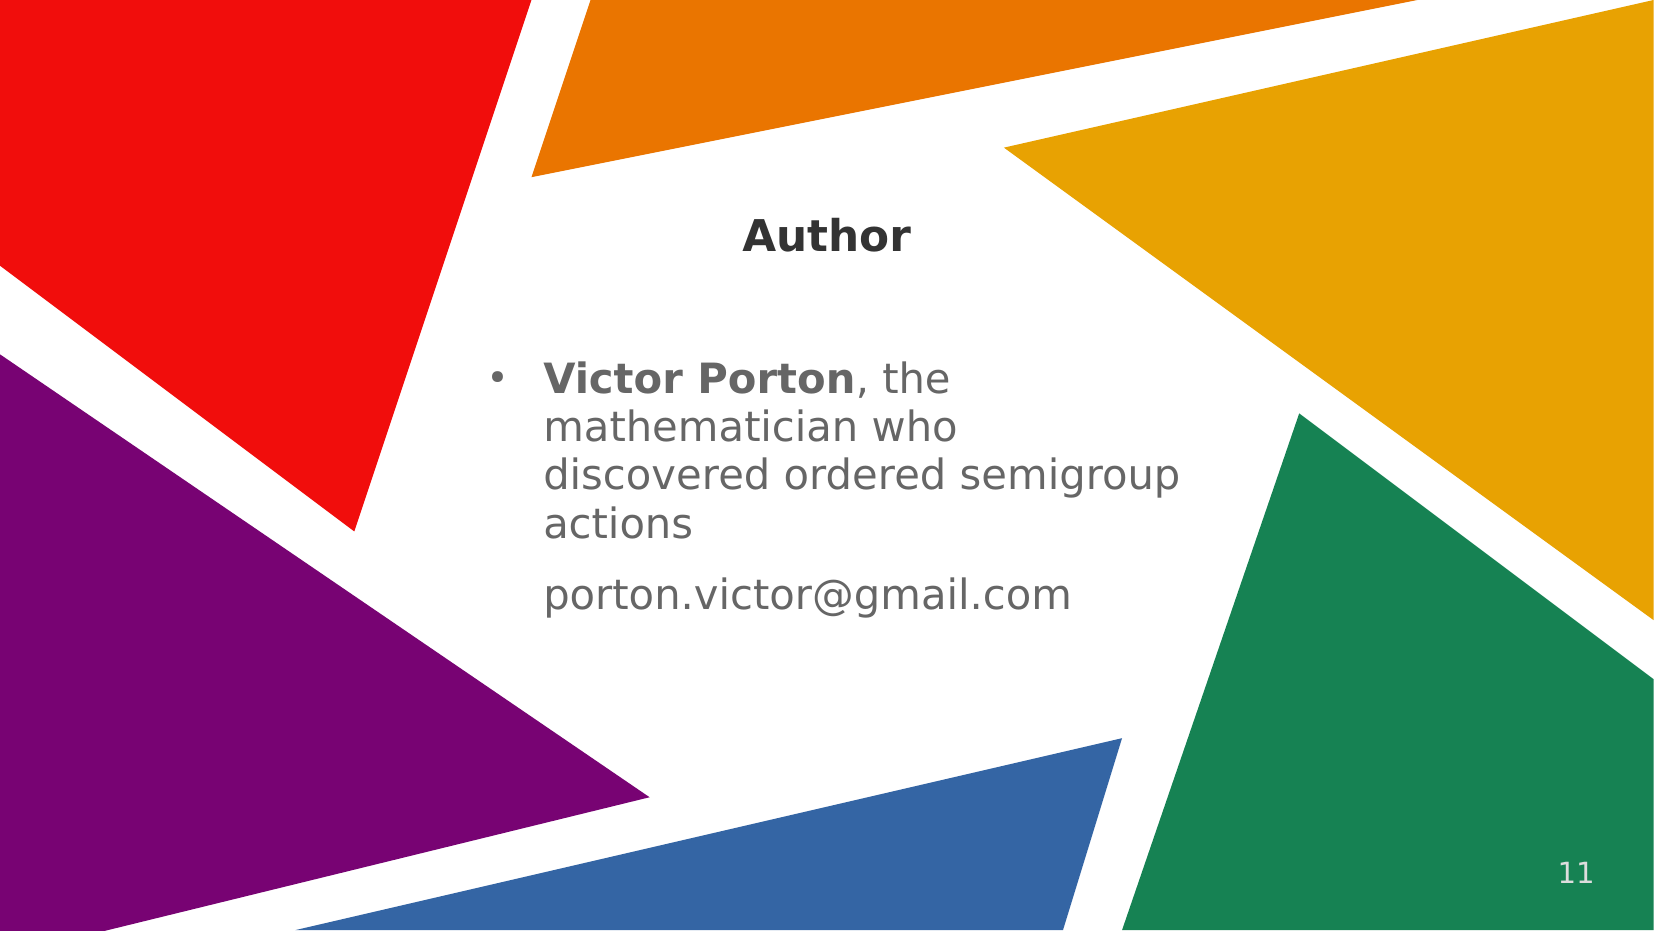

# Author
Victor Porton, the mathematician who discovered ordered semigroup actions
porton.victor@gmail.com
11